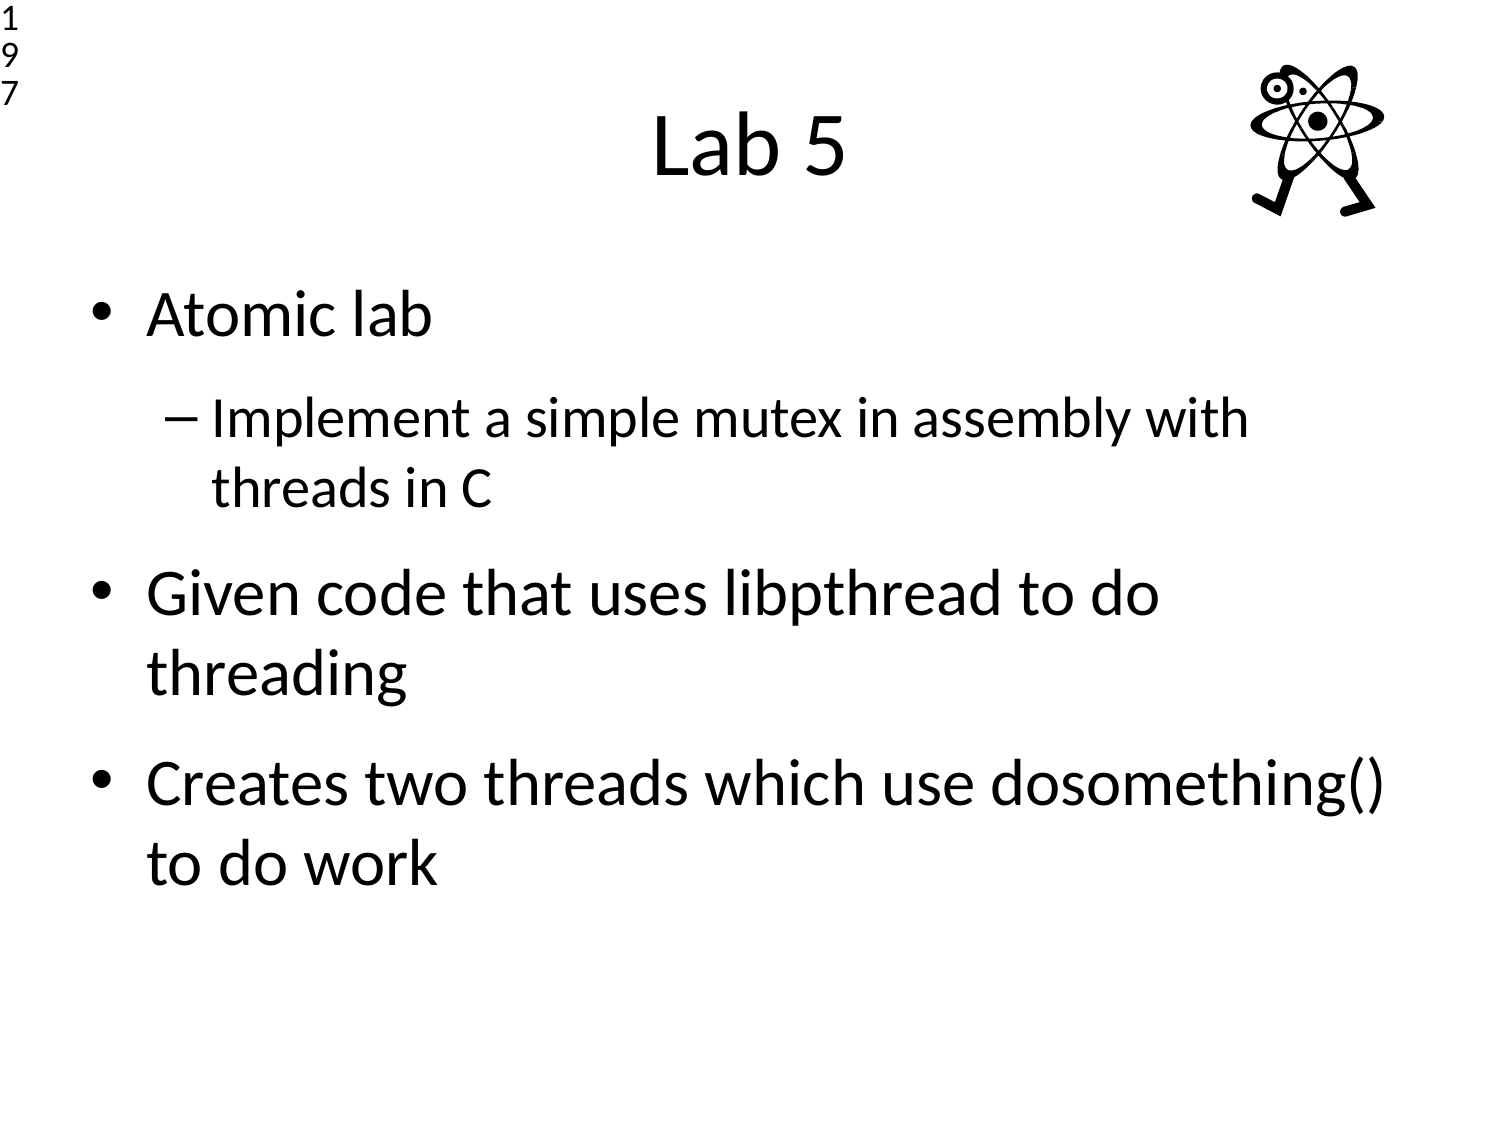

# Lab 5
Atomic lab
Implement a simple mutex in assembly with threads in C
Given code that uses libpthread to do threading
Creates two threads which use dosomething() to do work